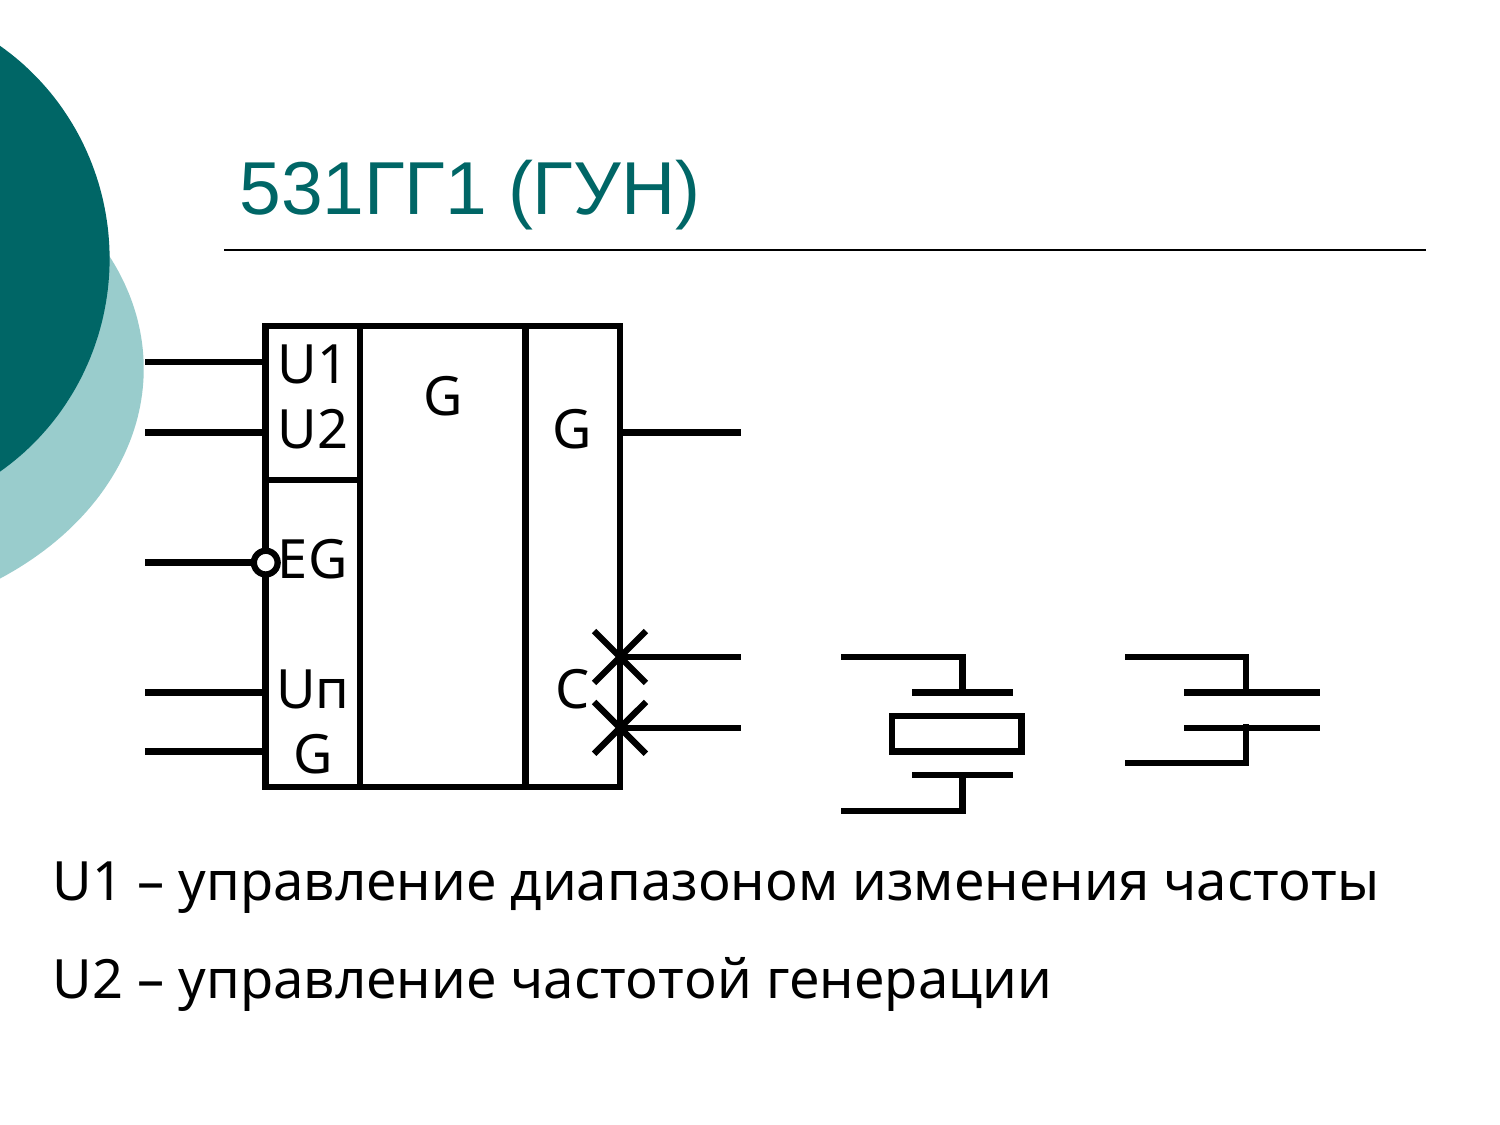

# 531ГГ1 (ГУН)
U1
U2
EG
Uп
G
G
G
C
U1 – управление диапазоном изменения частоты
U2 – управление частотой генерации